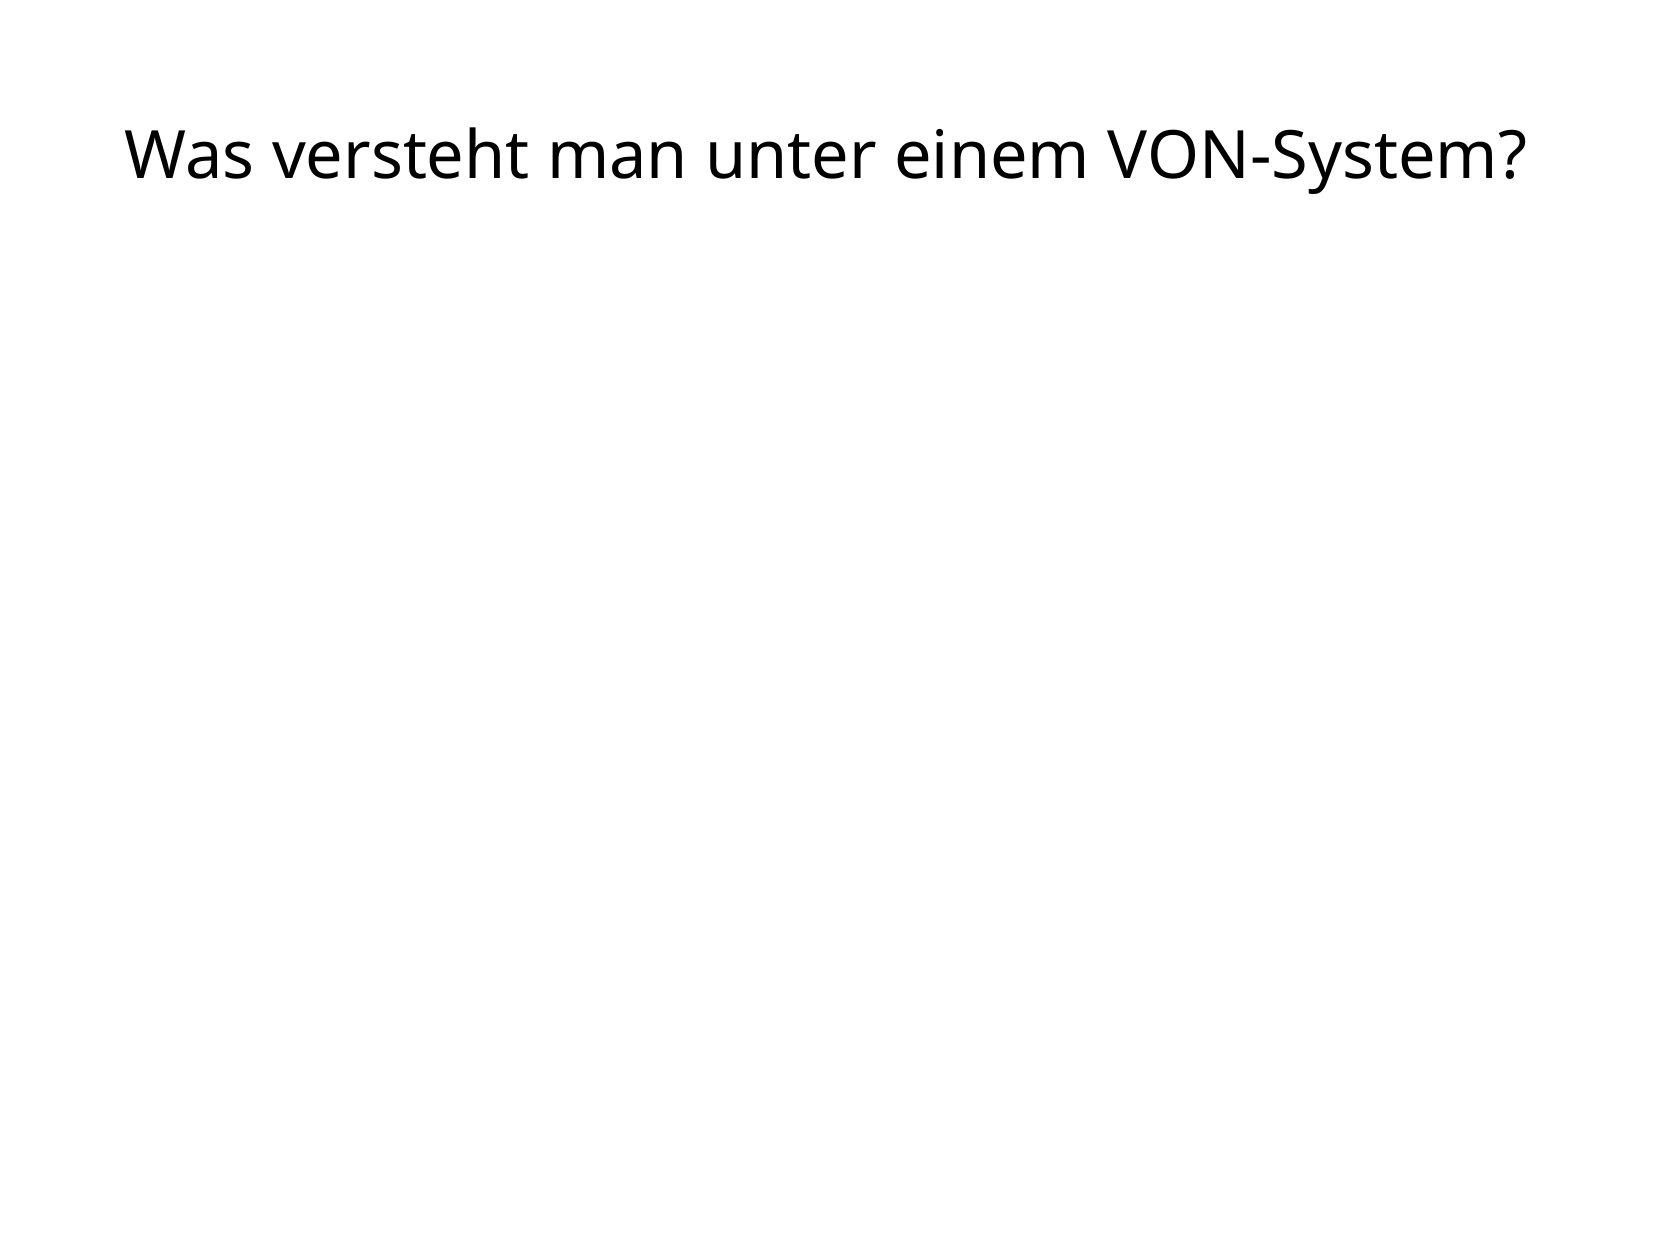

# Was versteht man unter einem VON-System?